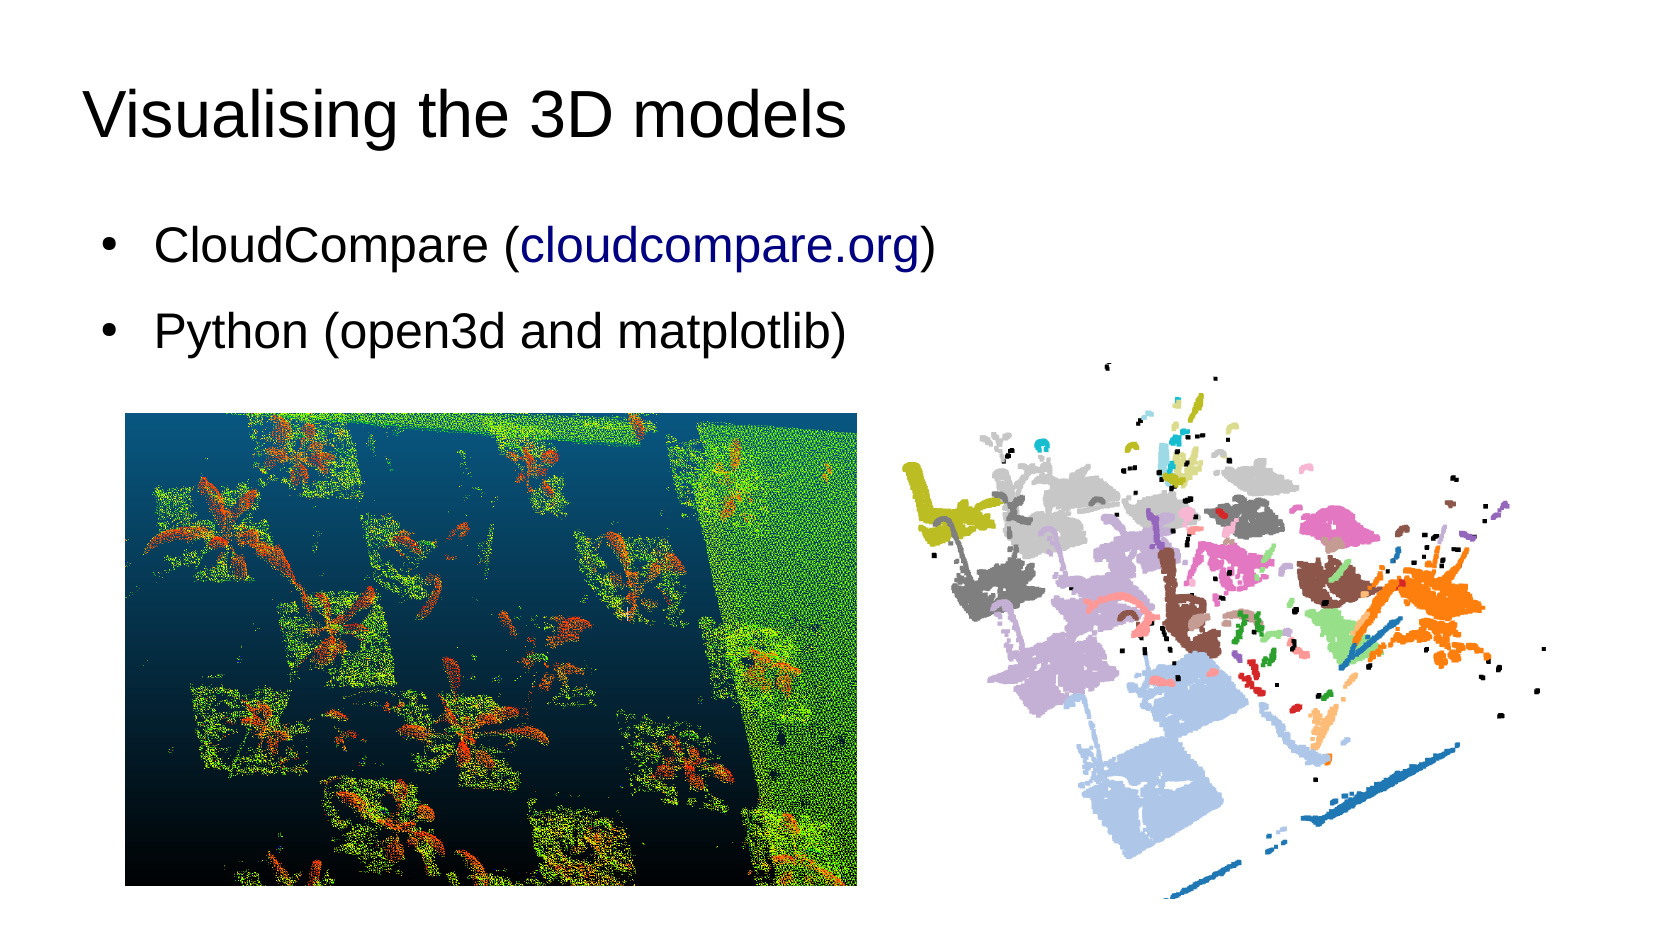

Visualising the 3D models
# CloudCompare (cloudcompare.org)
Python (open3d and matplotlib)